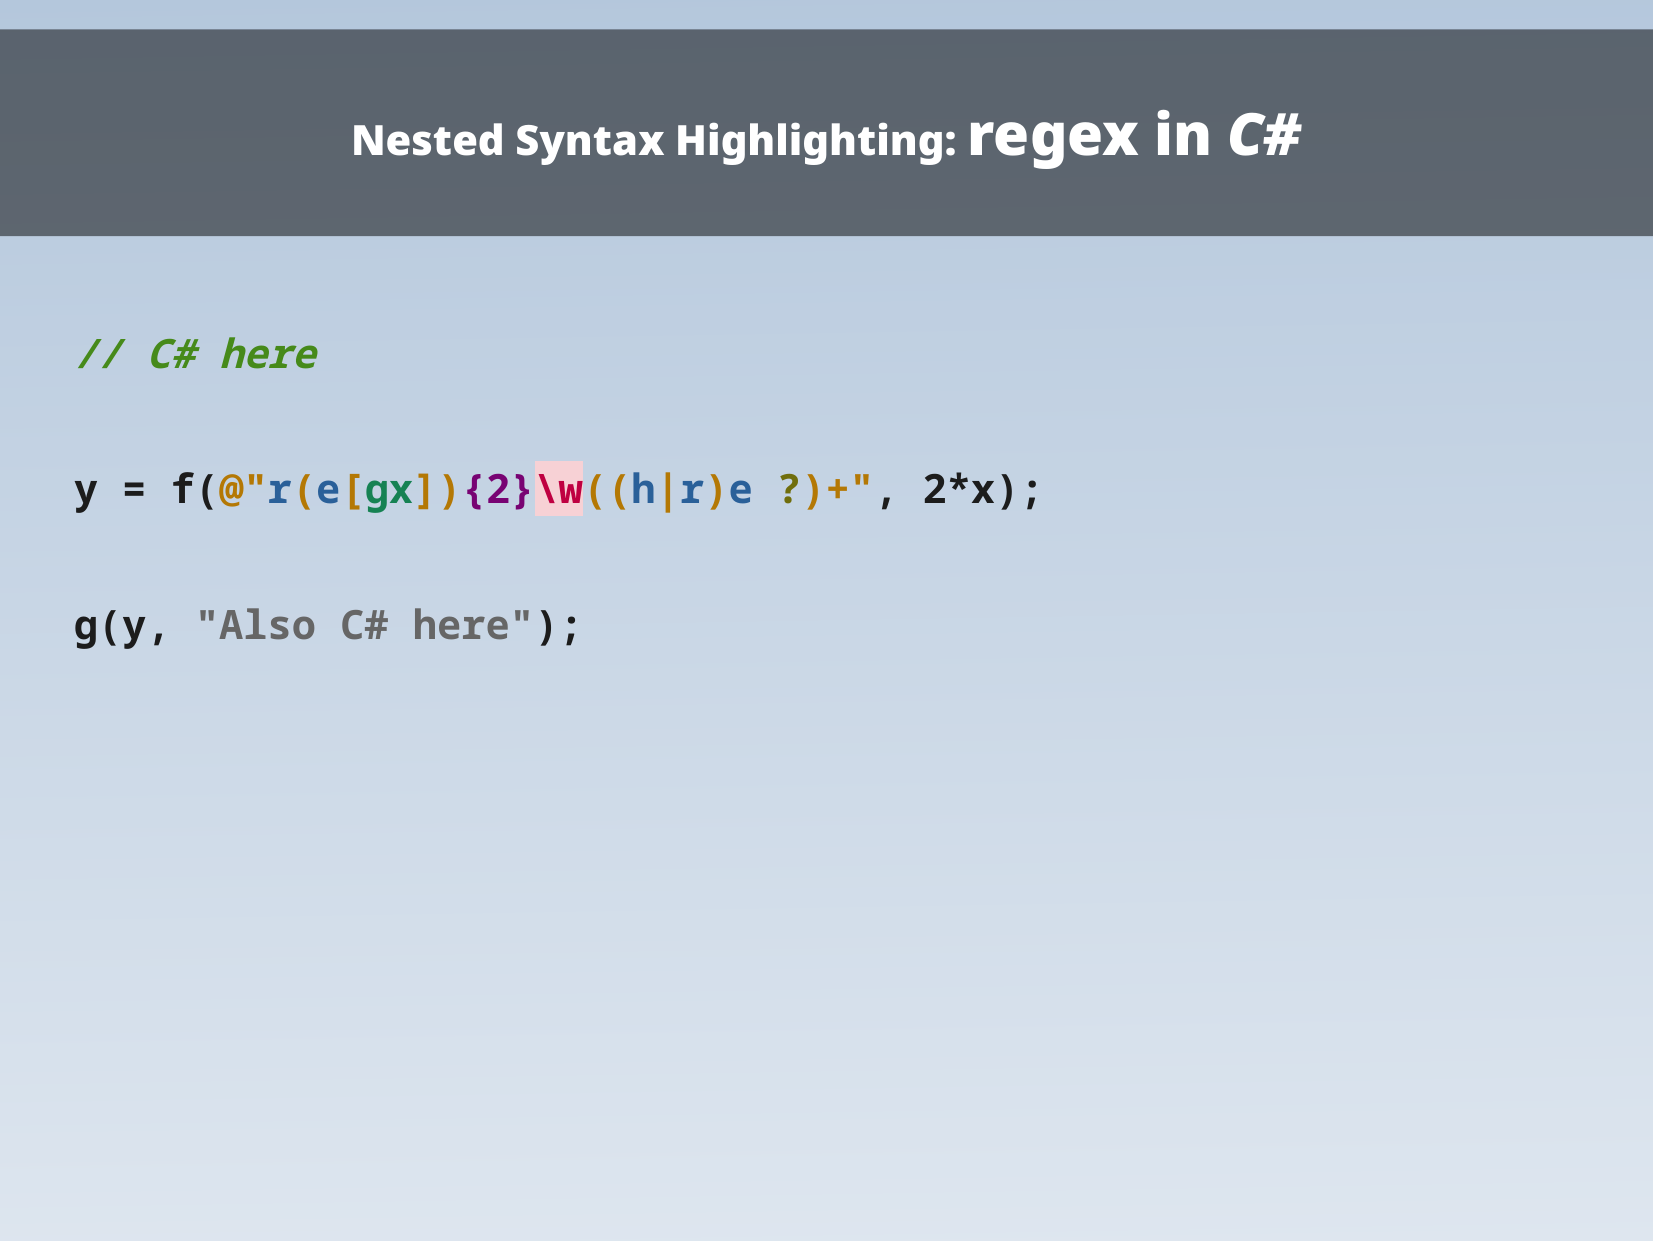

# Nested Syntax Highlighting: regex in C#
// C# here
y = f(@"r(e[gx]){2}\w((h|r)e ?)+", 2*x);
g(y, "Also C# here");